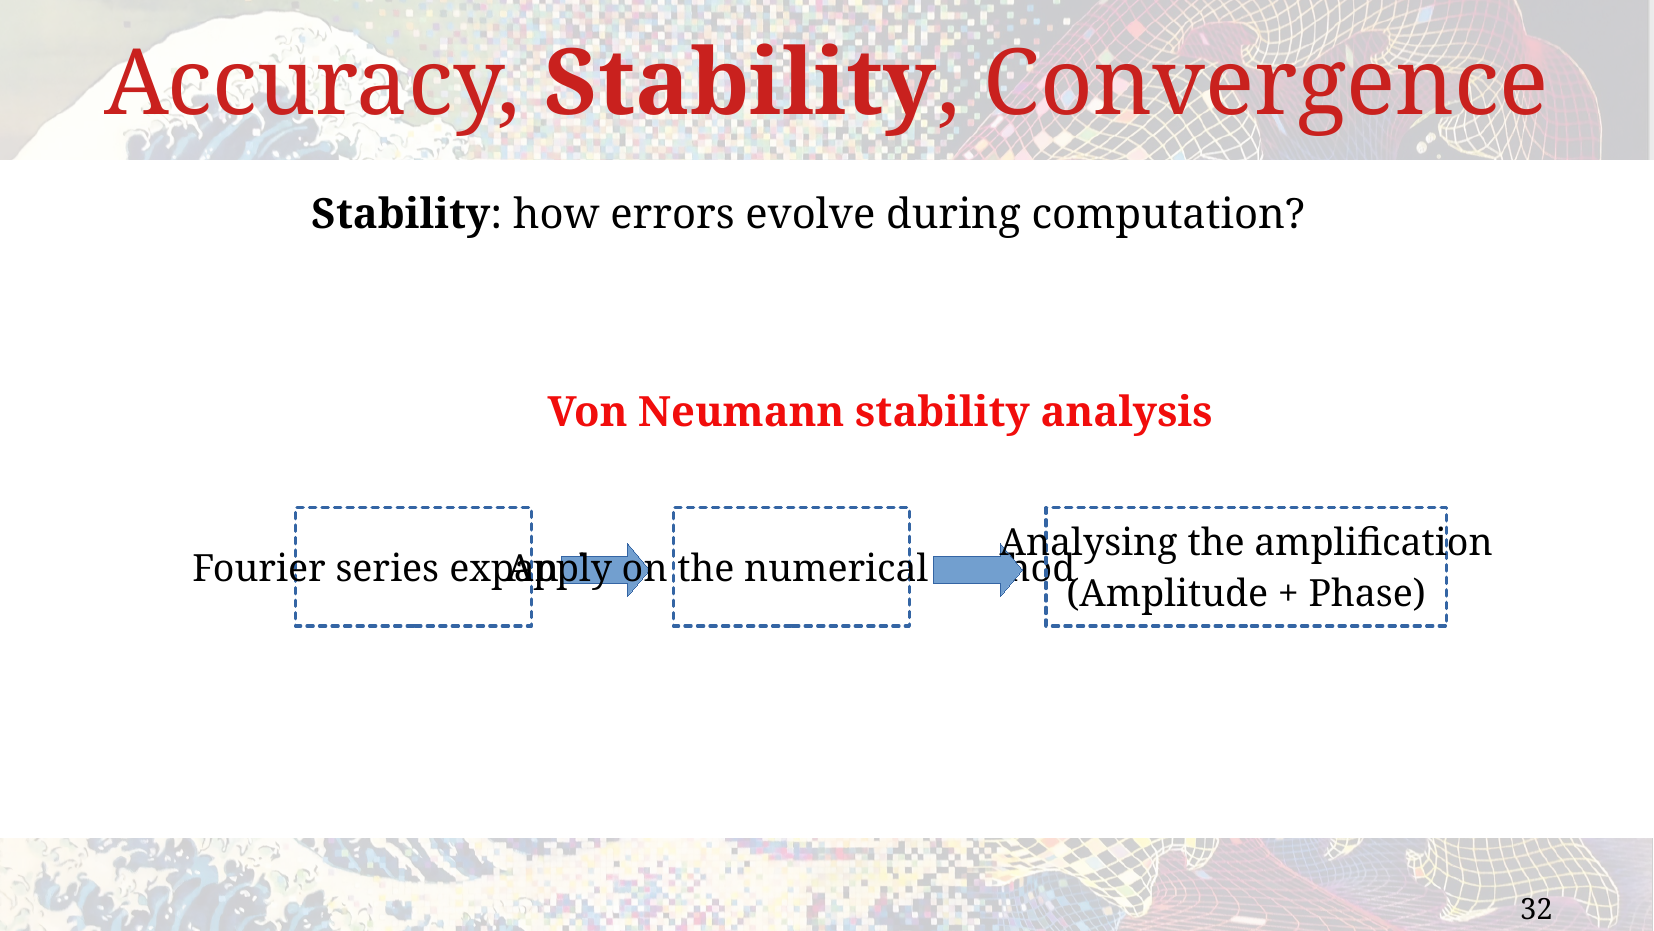

# Accuracy, Stability, Convergence
Stability: how errors evolve during computation?
Von Neumann stability analysis
Fourier series expansion
Apply on the numerical method
Analysing the amplification
(Amplitude + Phase)